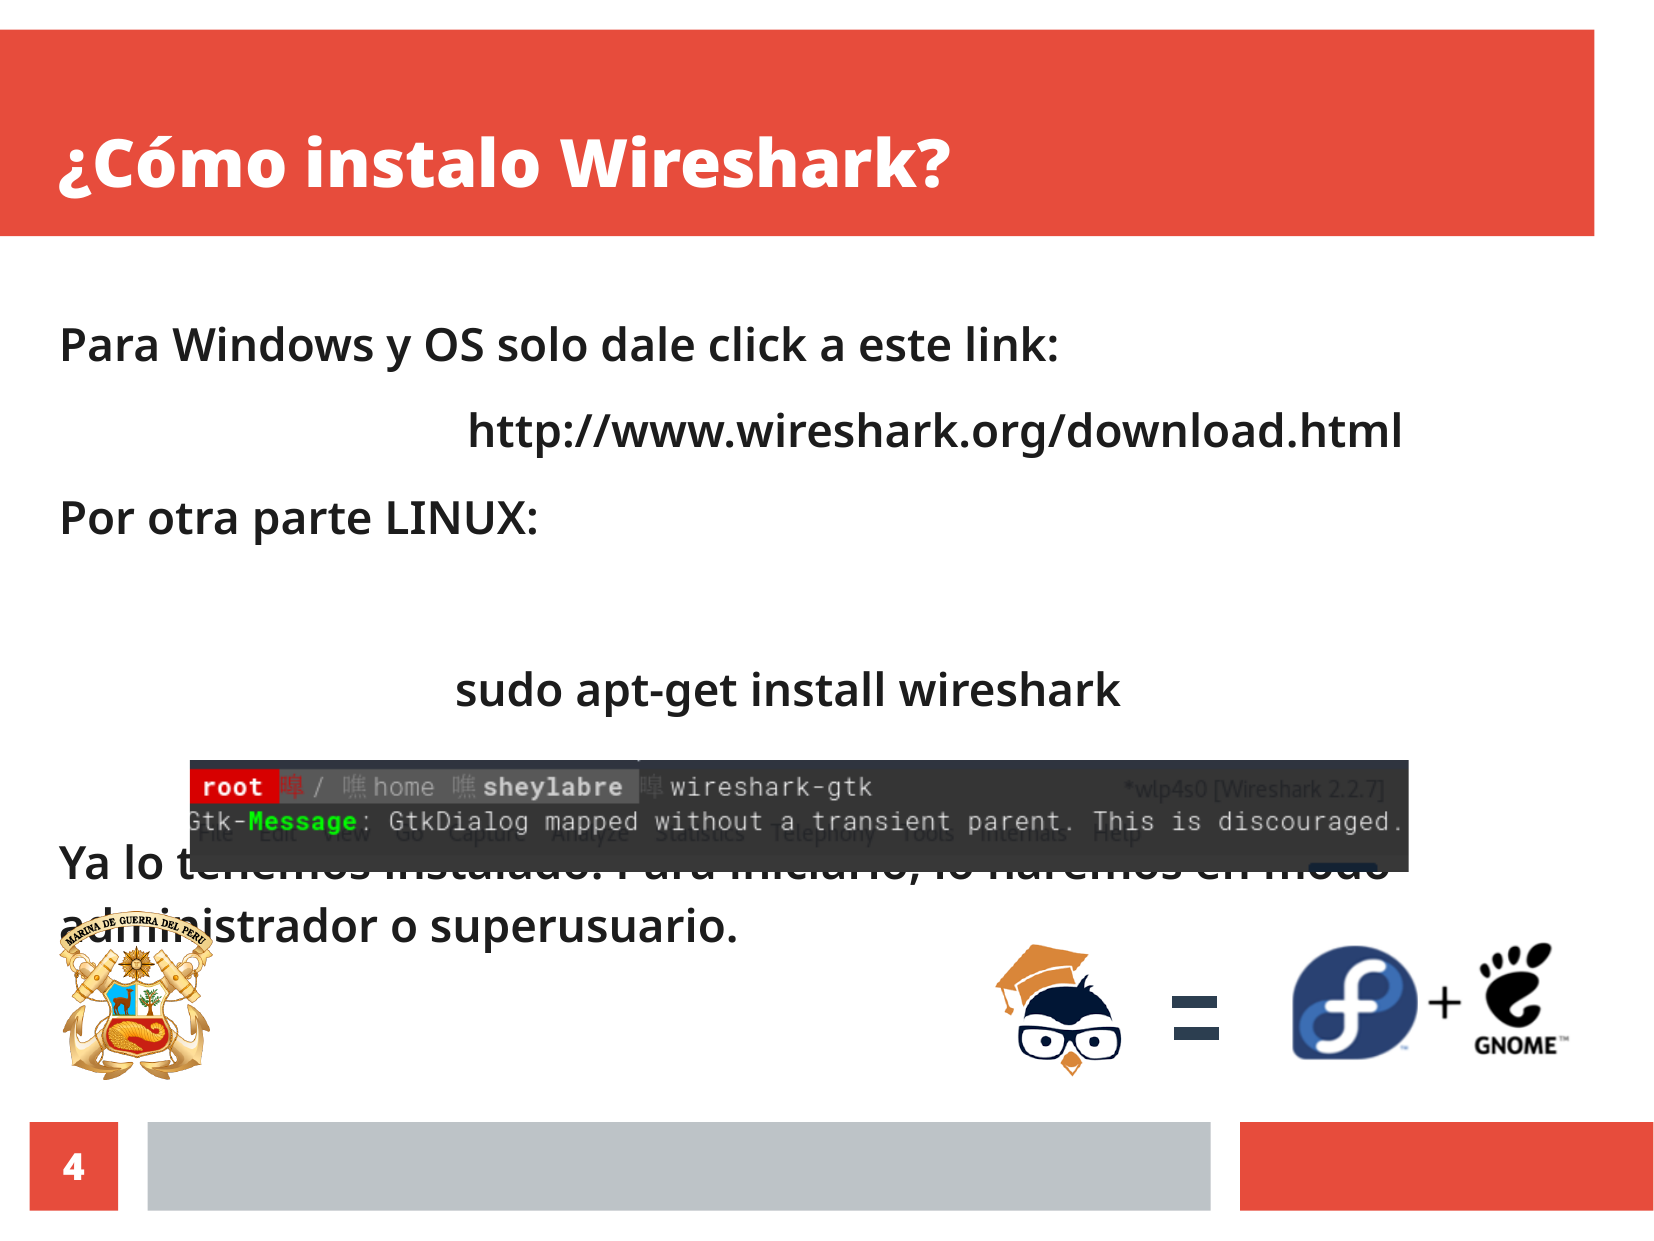

# ¿Cómo instalo Wireshark?
Para Windows y OS solo dale click a este link:
 http://www.wireshark.org/download.html
Por otra parte LINUX:
 sudo apt-get install wireshark
Ya lo tenemos instalado. Para iniciarlo, lo haremos en modo administrador o superusuario.
4